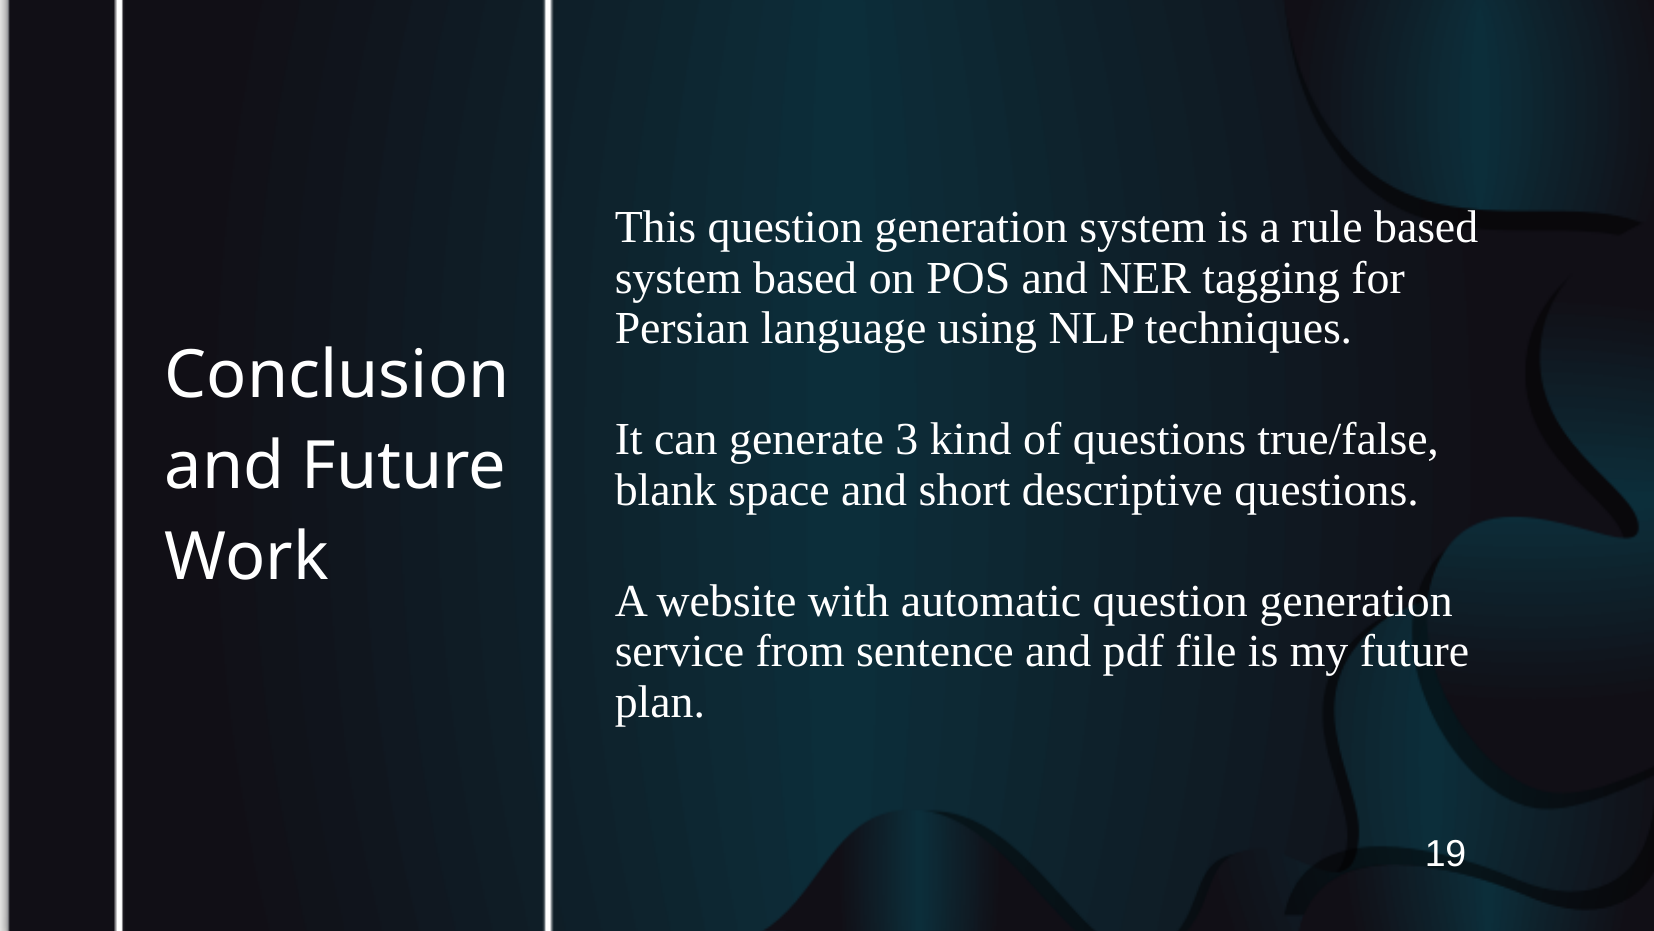

This question generation system is a rule based system based on POS and NER tagging for Persian language using NLP techniques.
It can generate 3 kind of questions true/false, blank space and short descriptive questions.
A website with automatic question generation service from sentence and pdf file is my future plan.
Conclusion and Future Work
19
20